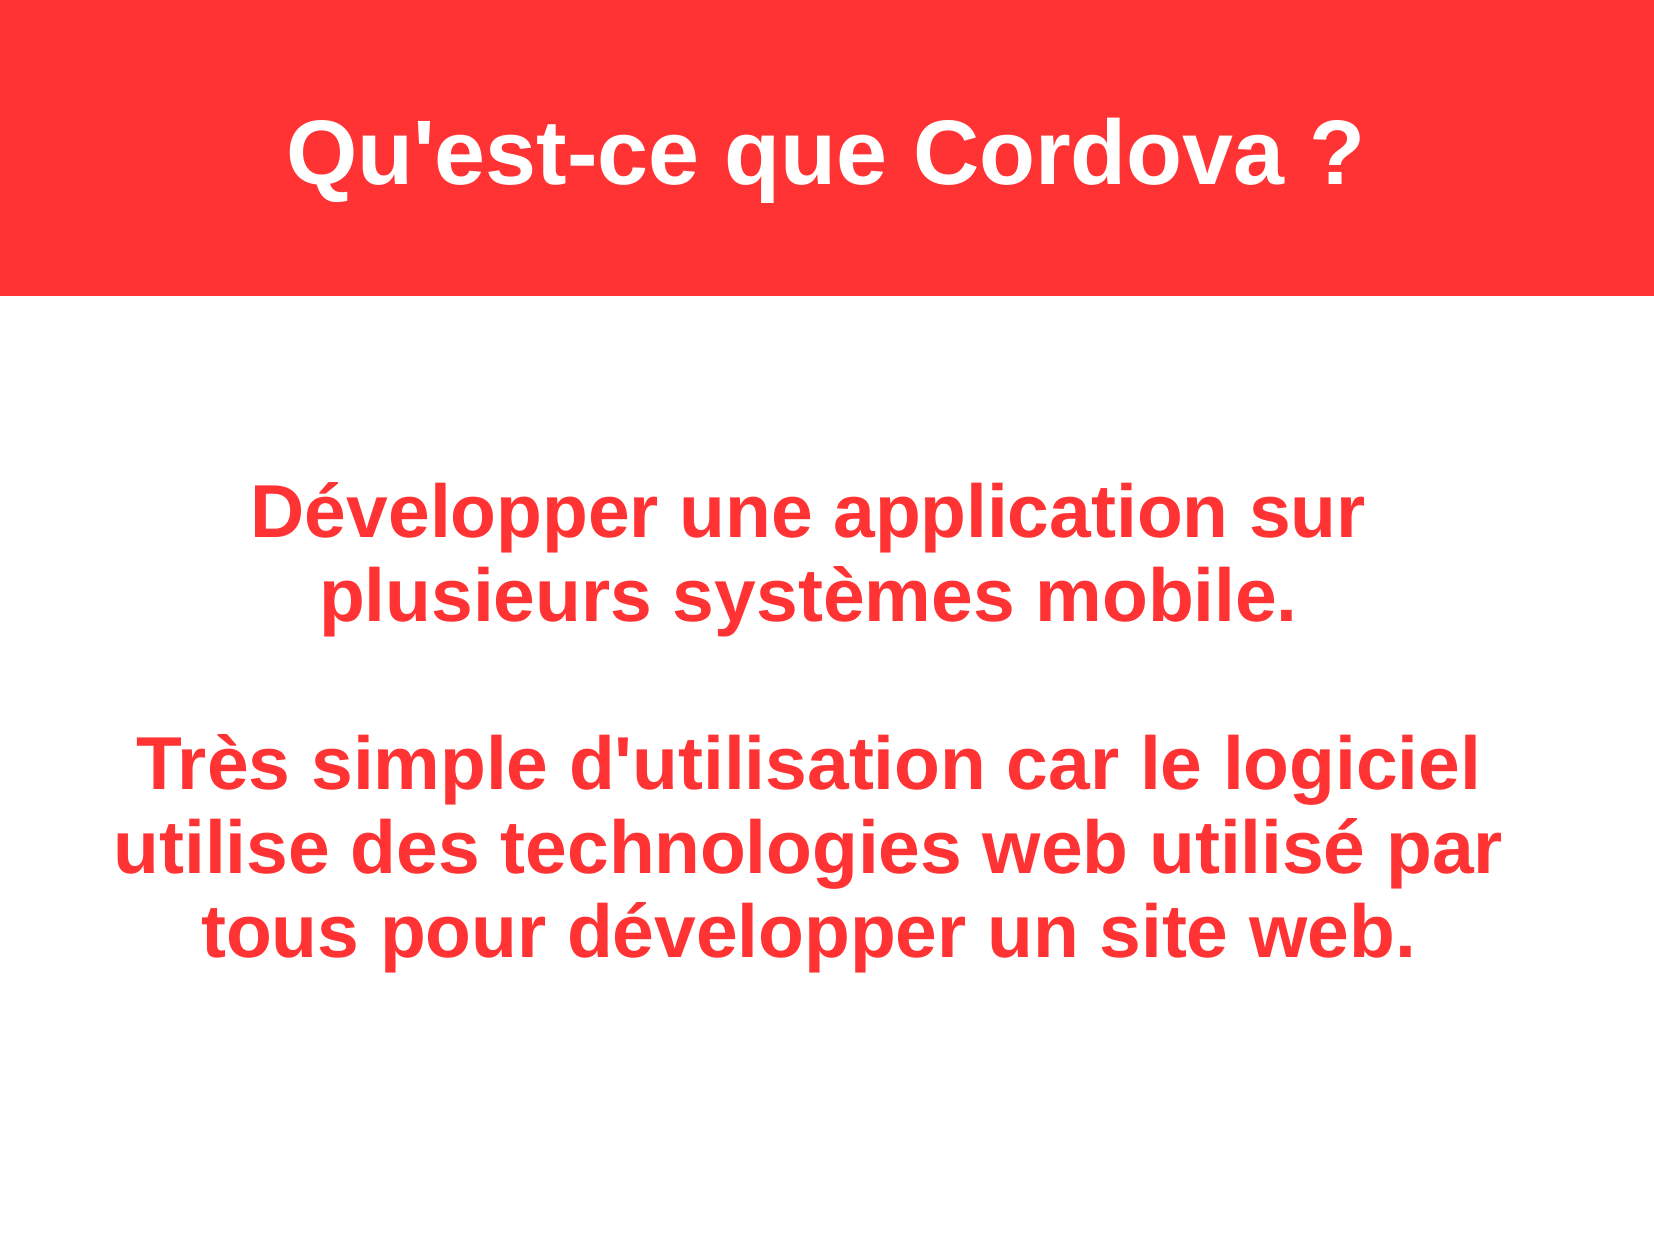

# Qu'est-ce que Cordova ?
Développer une application sur plusieurs systèmes mobile.
Très simple d'utilisation car le logiciel utilise des technologies web utilisé par tous pour développer un site web.